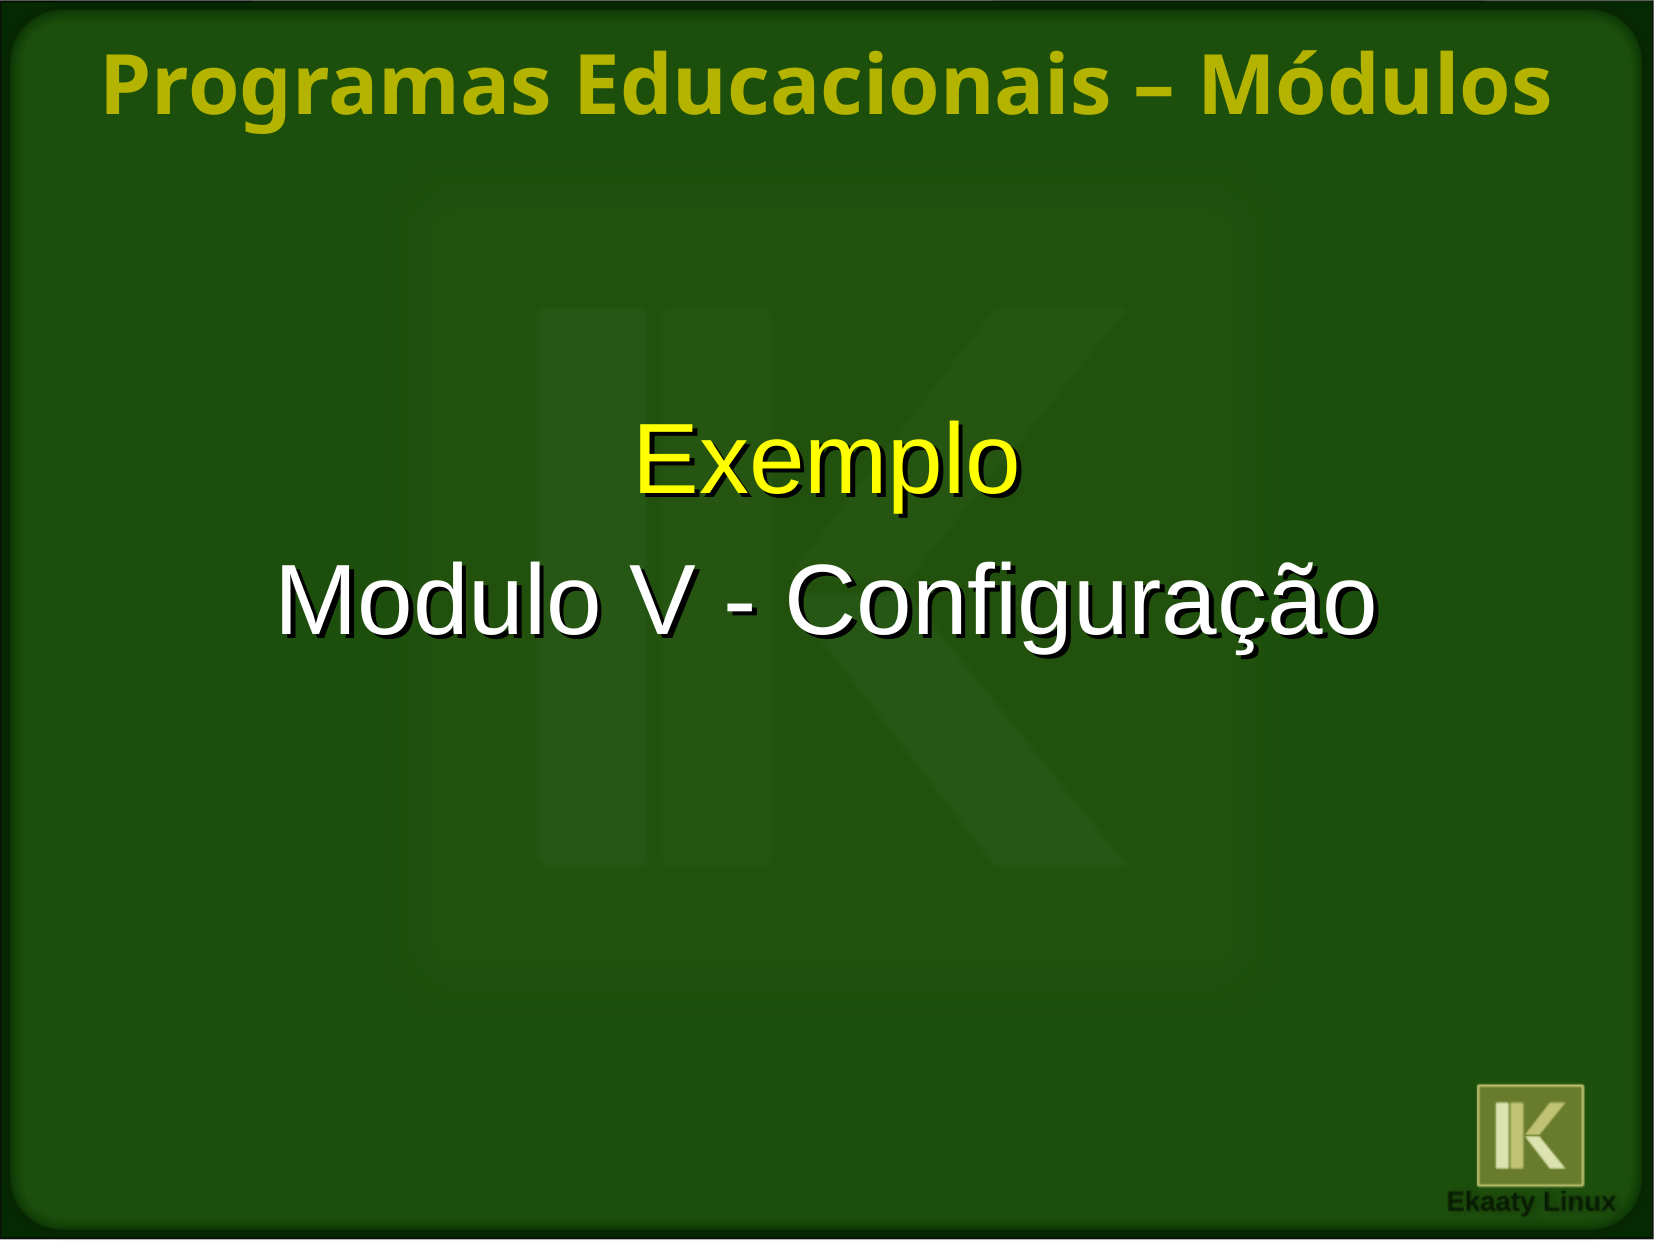

Programas Educacionais – Módulos
# Exemplo
Modulo V - Configuração